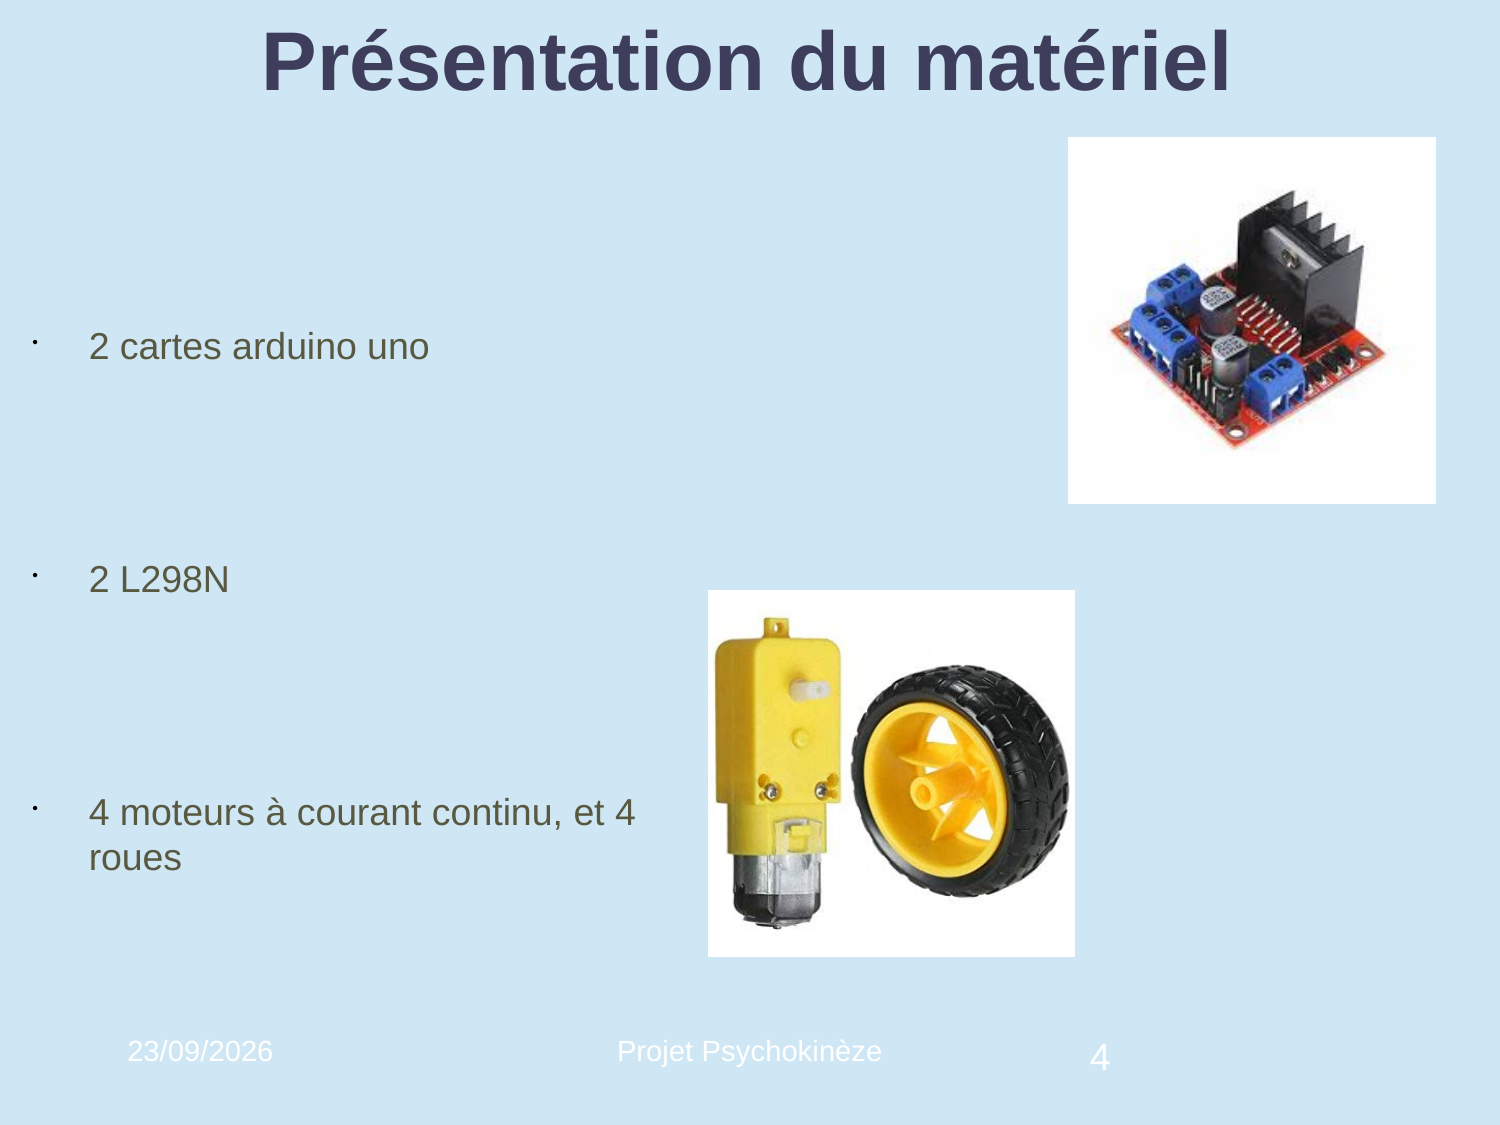

# Présentation du matériel
2 cartes arduino uno
2 L298N
4 moteurs à courant continu, et 4 roues